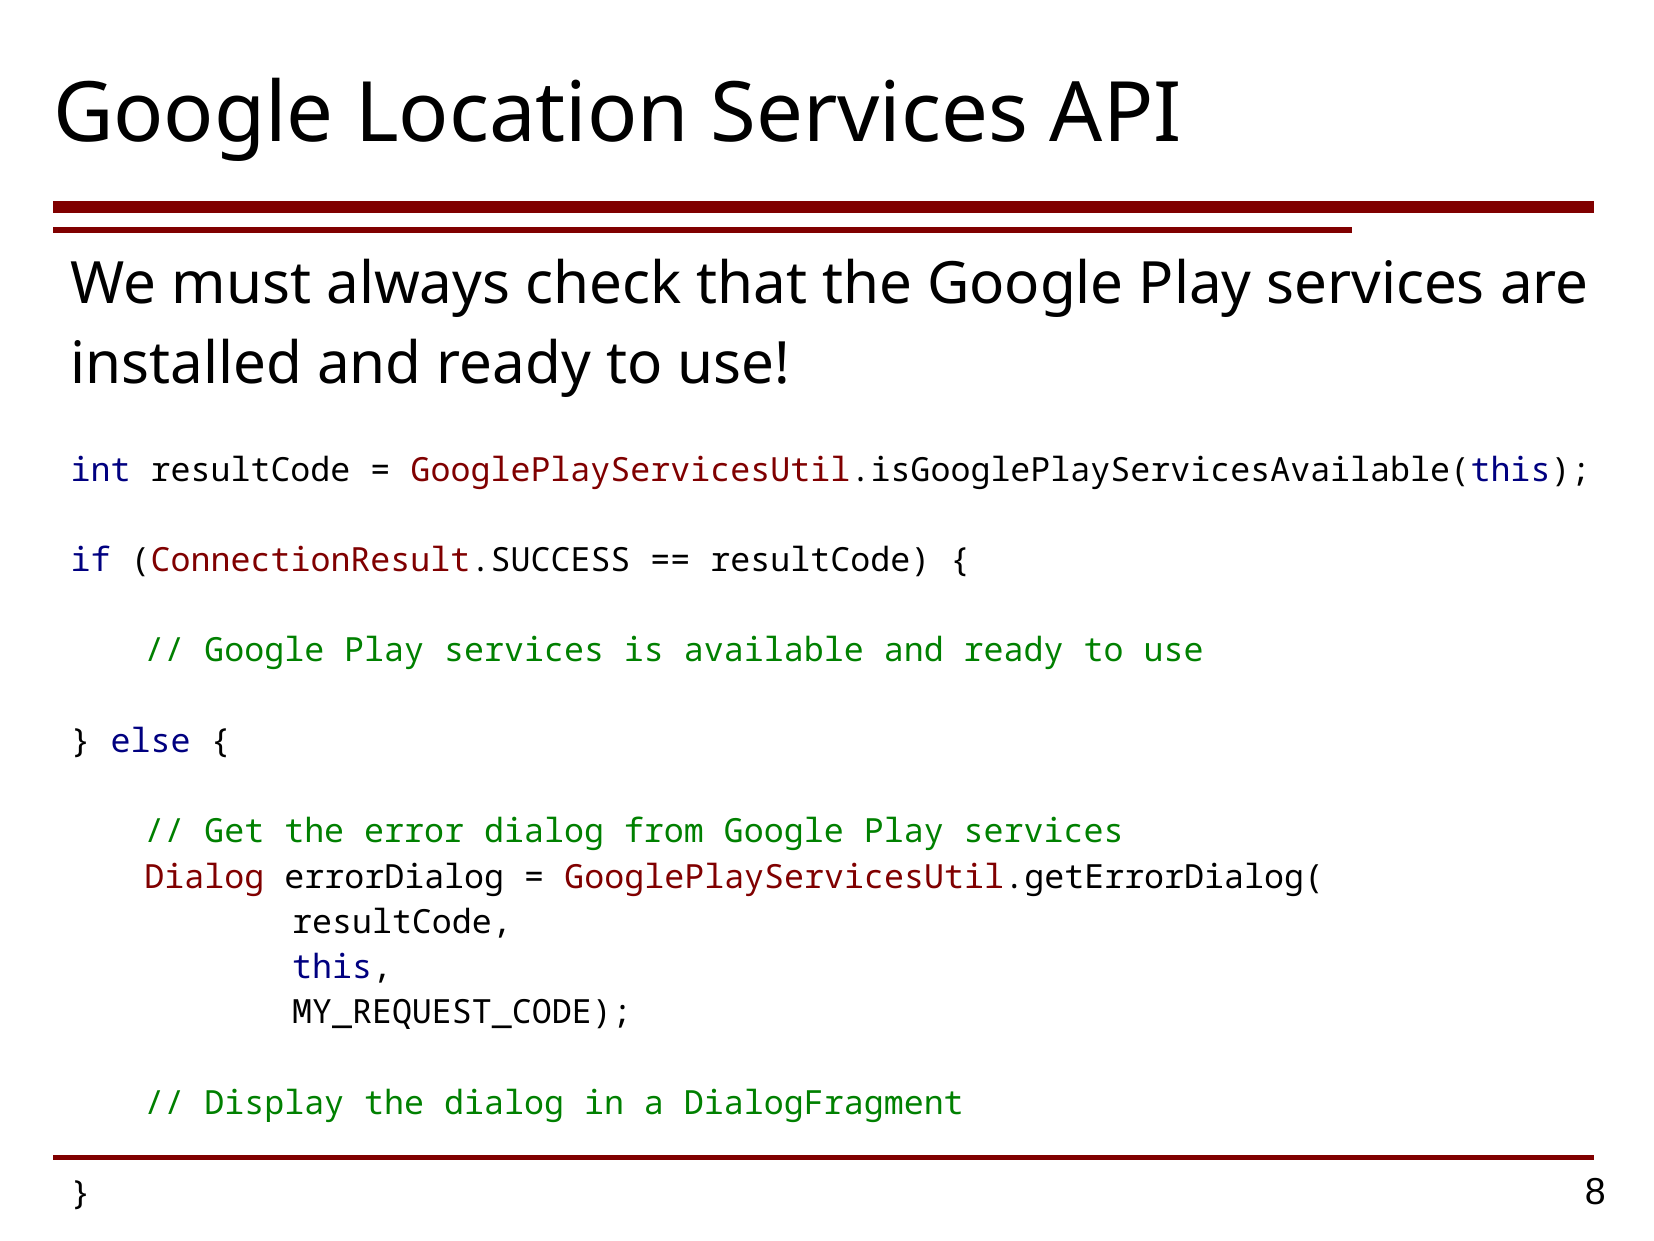

# Google Location Services API
We must always check that the Google Play services are
installed and ready to use!
int resultCode = GooglePlayServicesUtil.isGooglePlayServicesAvailable(this);
if (ConnectionResult.SUCCESS == resultCode) {
	// Google Play services is available and ready to use
} else {
	// Get the error dialog from Google Play services
	Dialog errorDialog = GooglePlayServicesUtil.getErrorDialog(
			resultCode,
			this,
			MY_REQUEST_CODE);
	// Display the dialog in a DialogFragment
}